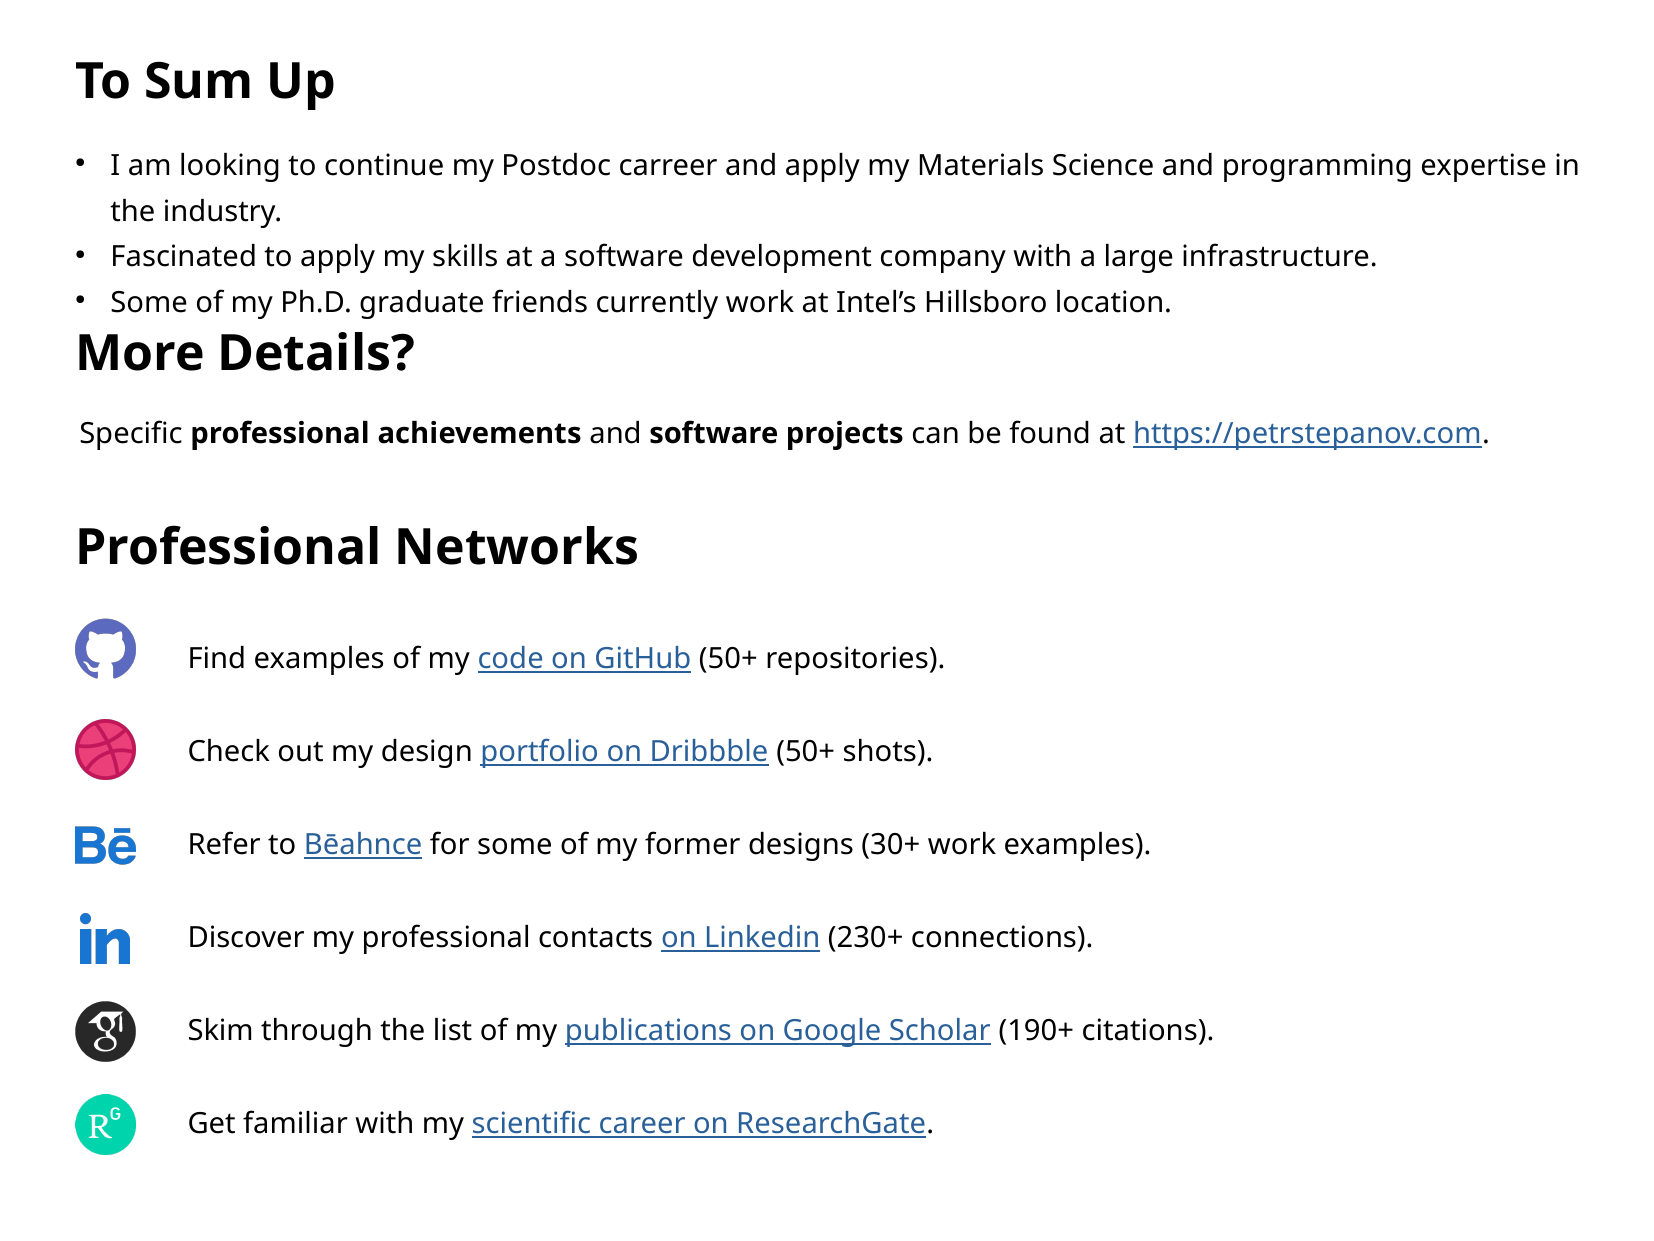

To Sum Up
I am looking to continue my Postdoc carreer and apply my Materials Science and programming expertise in the industry.
Fascinated to apply my skills at a software development company with a large infrastructure.
Some of my Ph.D. graduate friends currently work at Intel’s Hillsboro location.
More Details?
Specific professional achievements and software projects can be found at https://petrstepanov.com.
Professional Networks
Find examples of my code on GitHub (50+ repositories).
Check out my design portfolio on Dribbble (50+ shots).
Refer to Bēahnce for some of my former designs (30+ work examples).
Discover my professional contacts on Linkedin (230+ connections).
Skim through the list of my publications on Google Scholar (190+ citations).
Get familiar with my scientific career on ResearchGate.